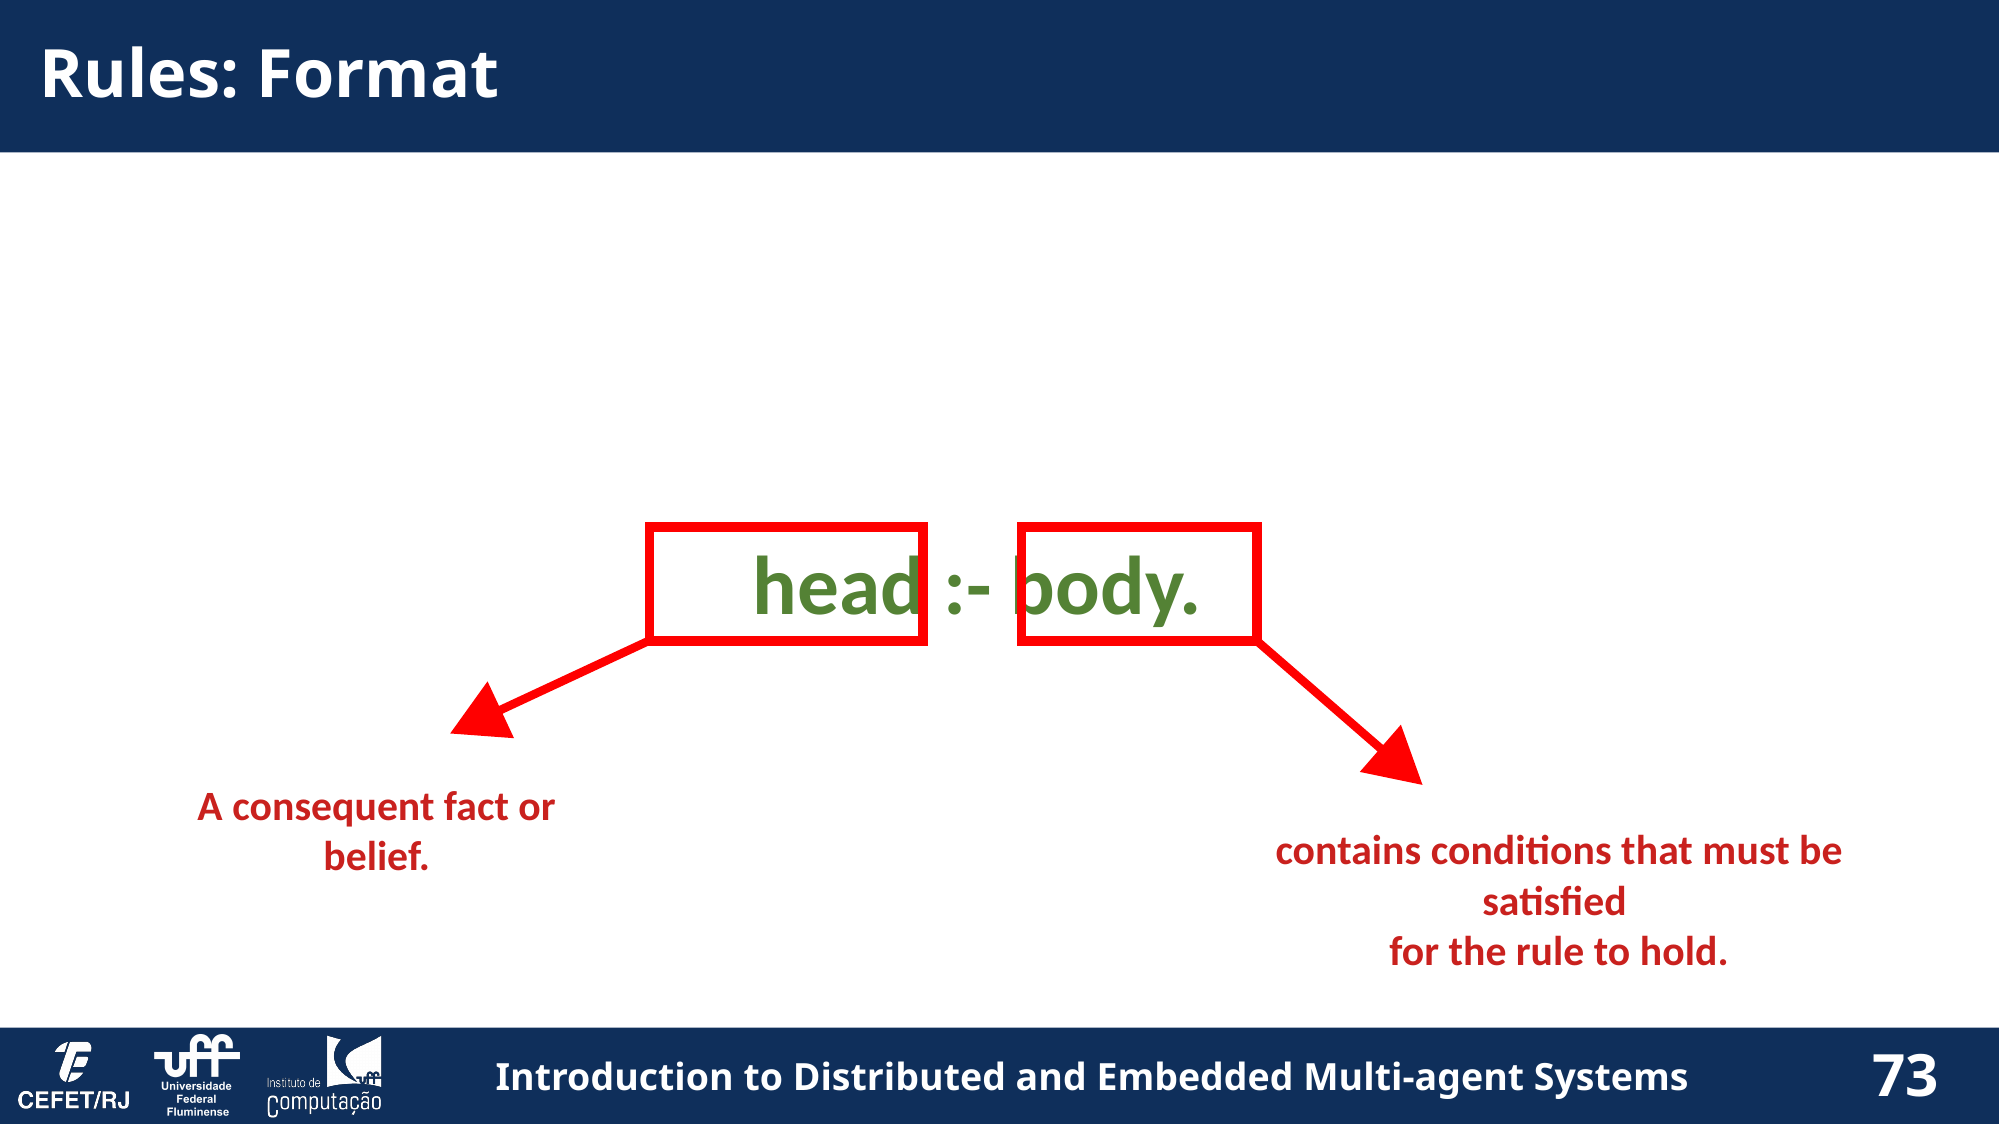

Rules: Format
head :- body.
A consequent fact or belief.
contains conditions that must be satisfied
for the rule to hold.